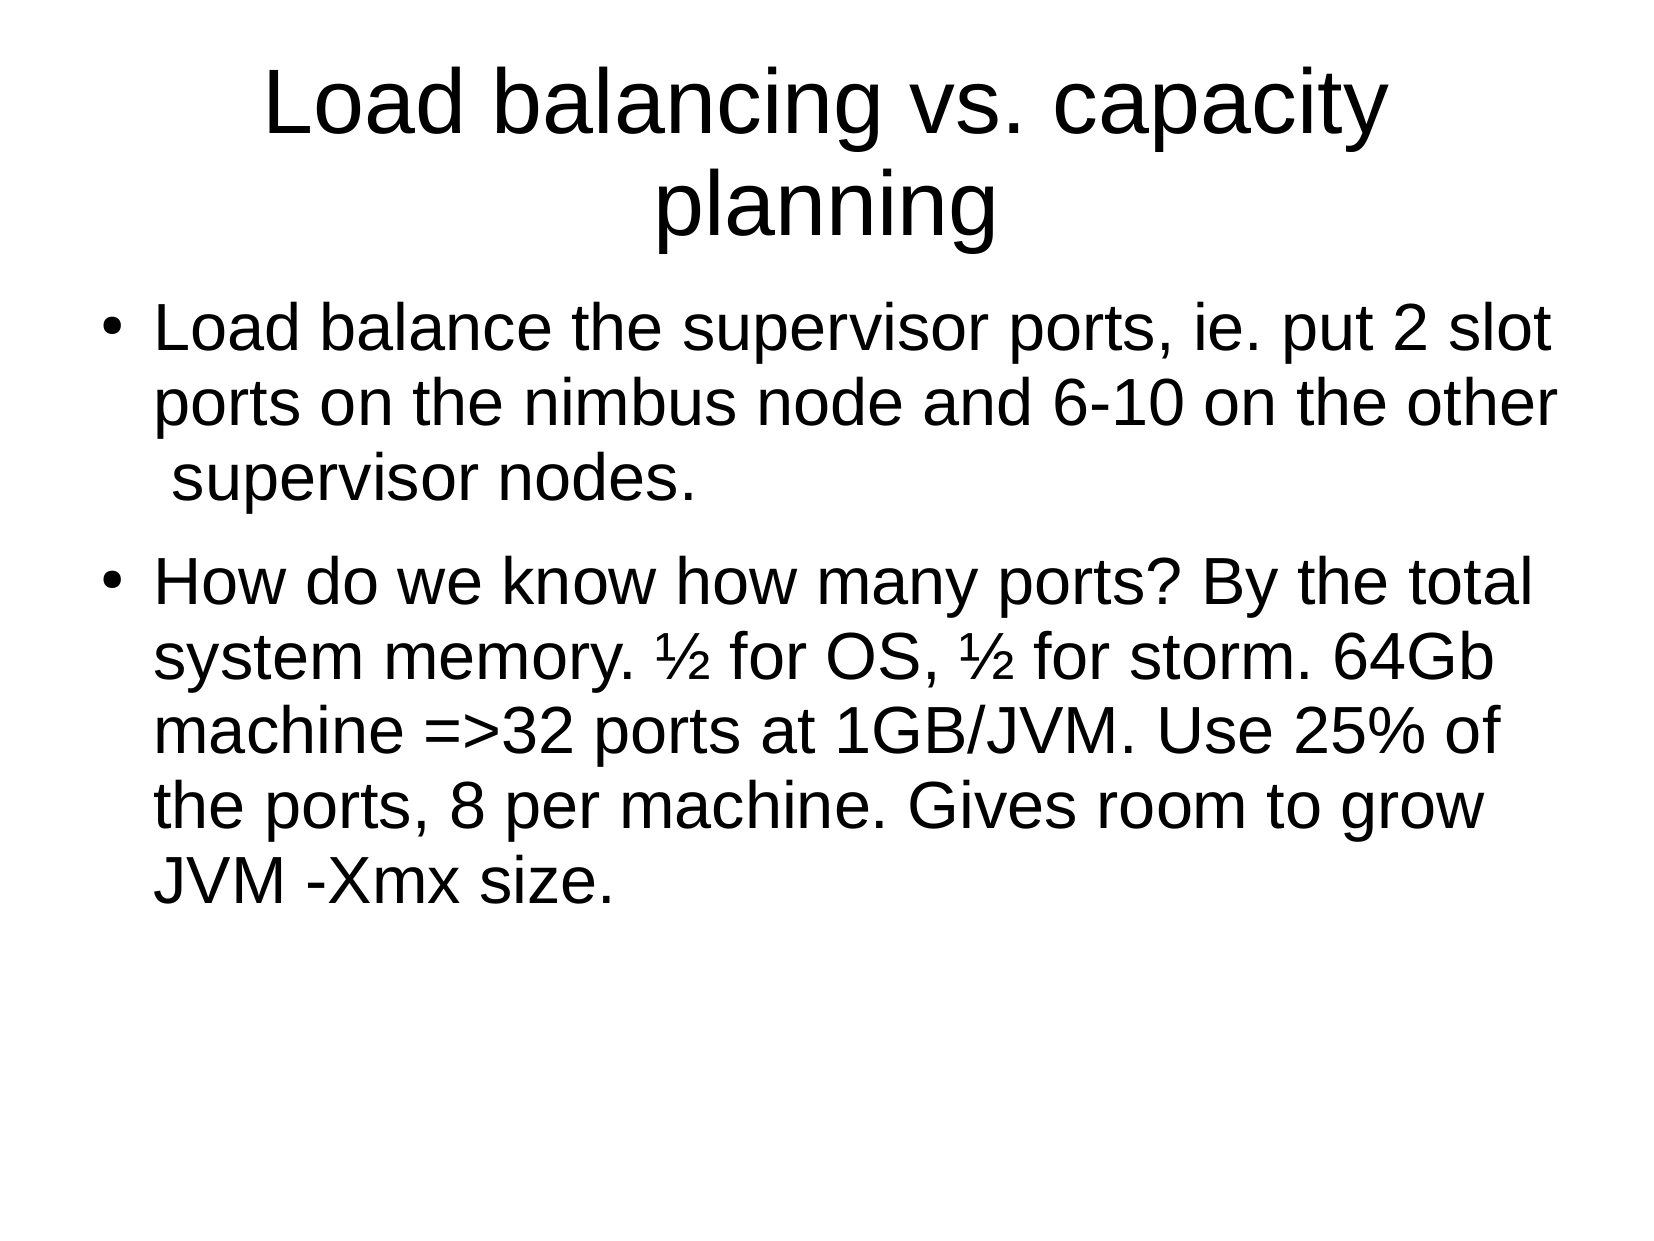

# Load balancing vs. capacity planning
Load balance the supervisor ports, ie. put 2 slot ports on the nimbus node and 6-10 on the other supervisor nodes.
How do we know how many ports? By the total system memory. ½ for OS, ½ for storm. 64Gb machine =>32 ports at 1GB/JVM. Use 25% of the ports, 8 per machine. Gives room to grow JVM -Xmx size.